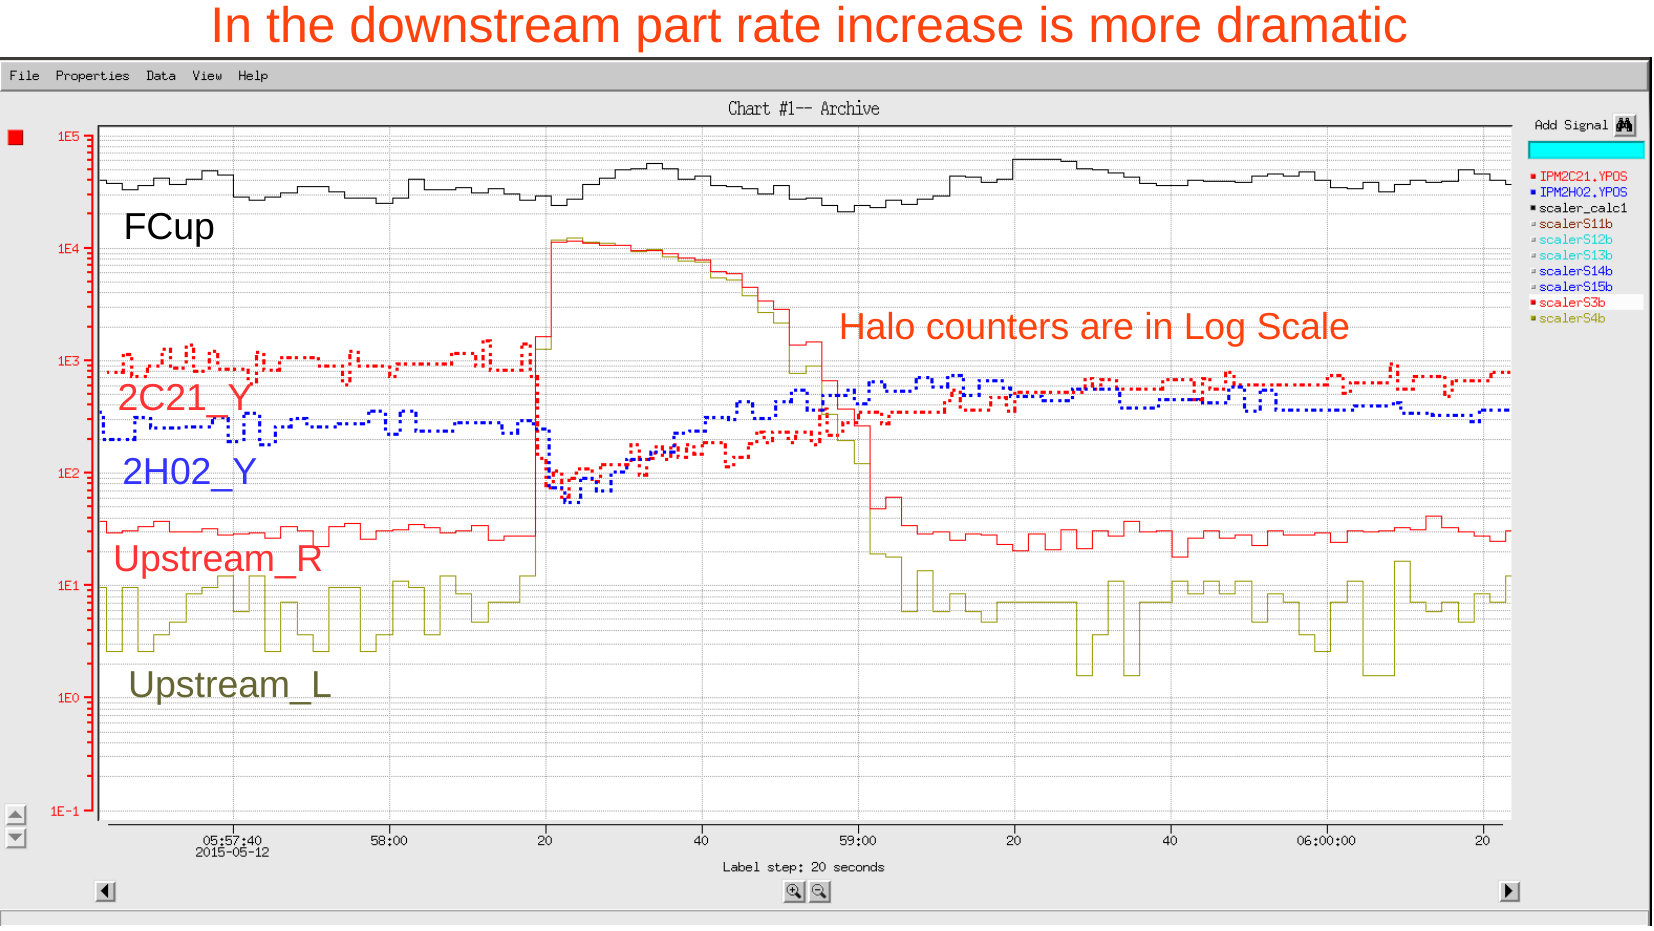

In the downstream part rate increase is more dramatic
FCup
Halo counters are in Log Scale
2C21_Y
2H02_Y
Upstream_R
Upstream_L